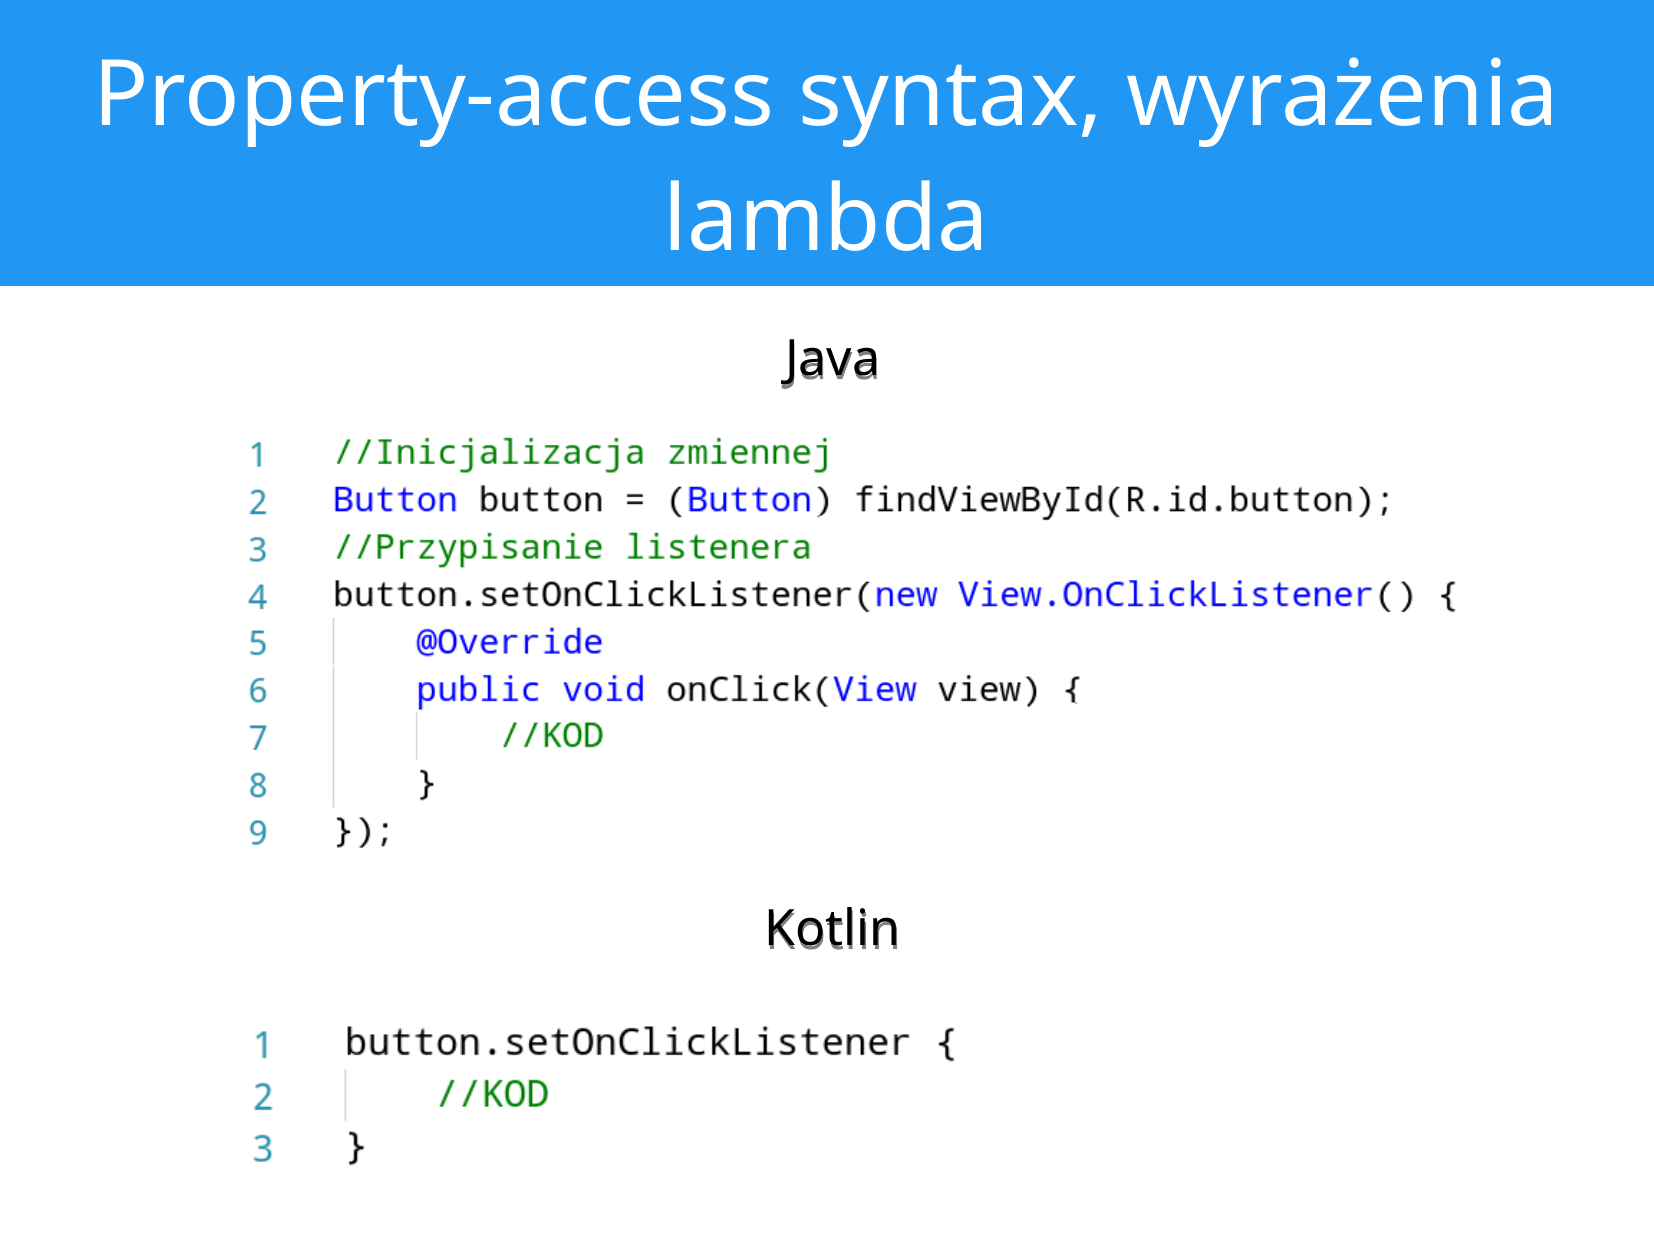

# Property-access syntax, wyrażenia lambda
Java
Kotlin